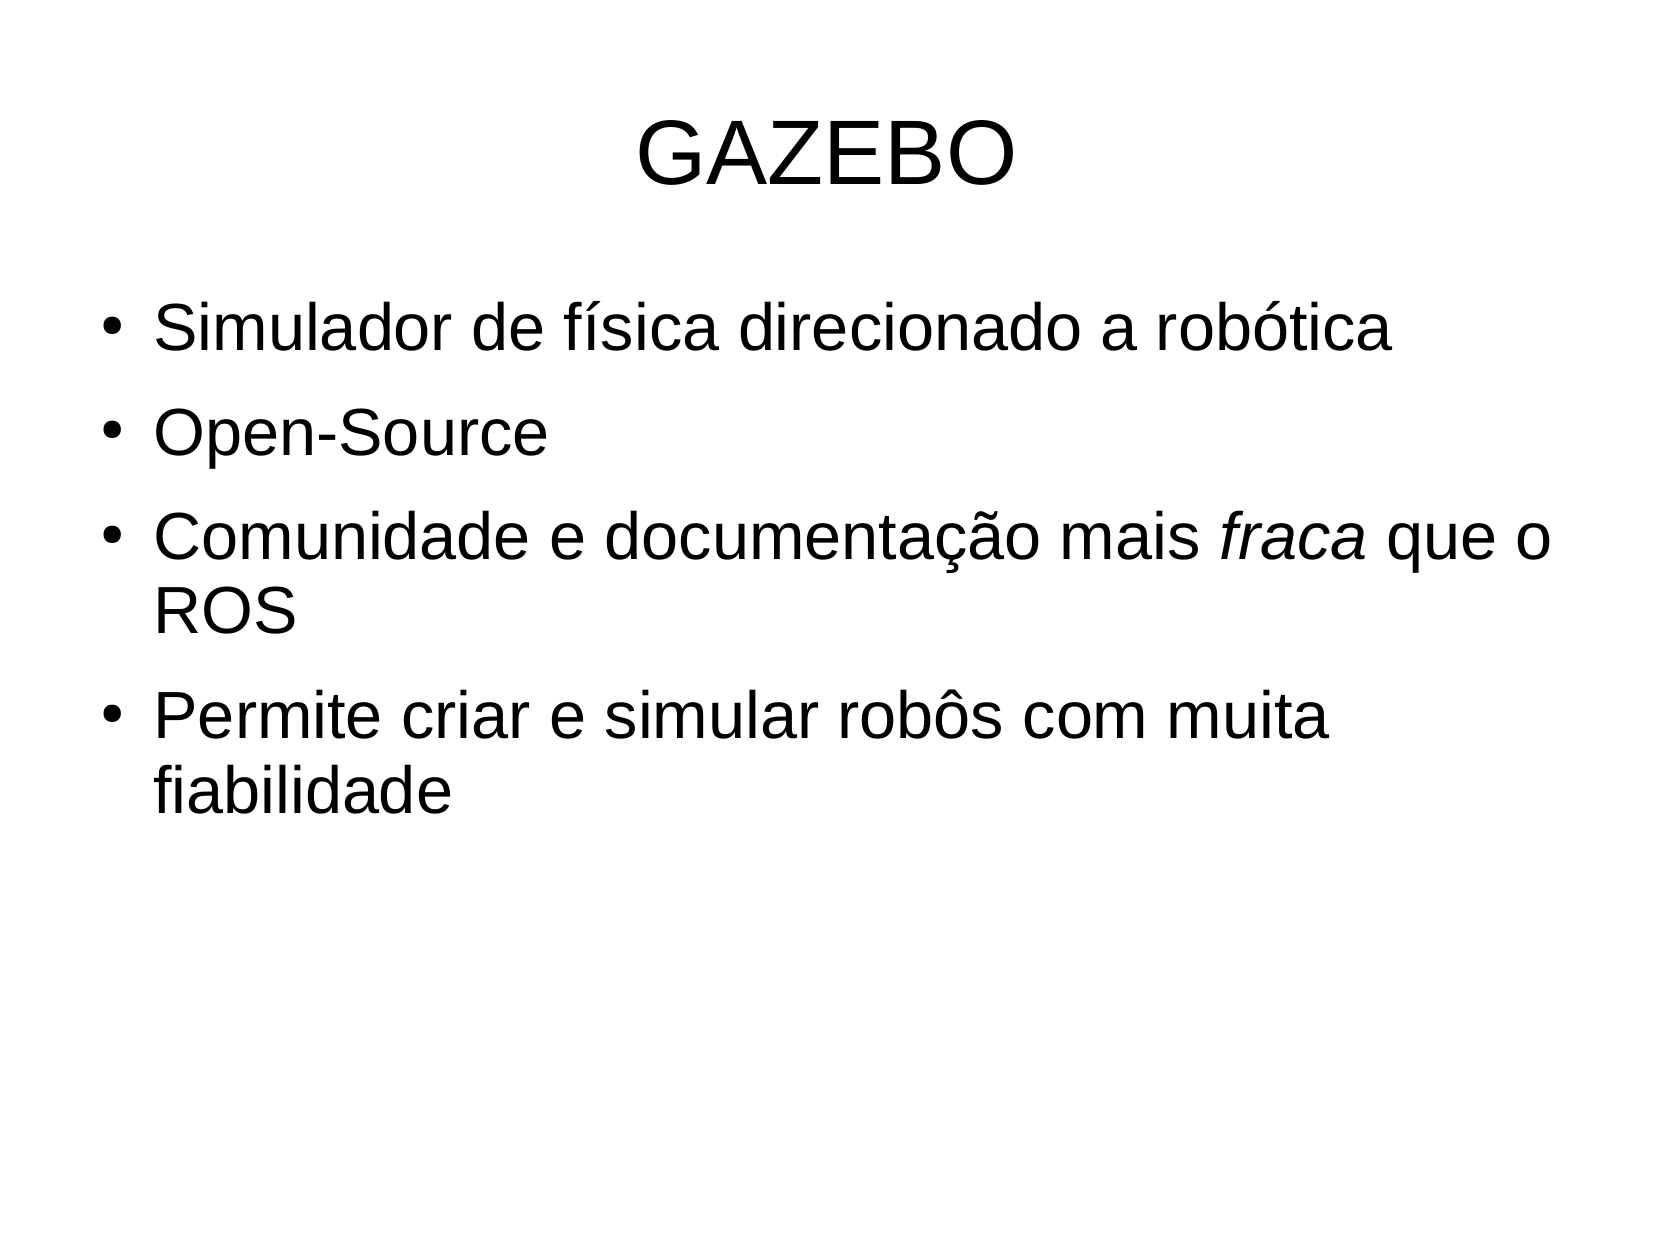

# GAZEBO
Simulador de física direcionado a robótica
Open-Source
Comunidade e documentação mais fraca que o ROS
Permite criar e simular robôs com muita fiabilidade